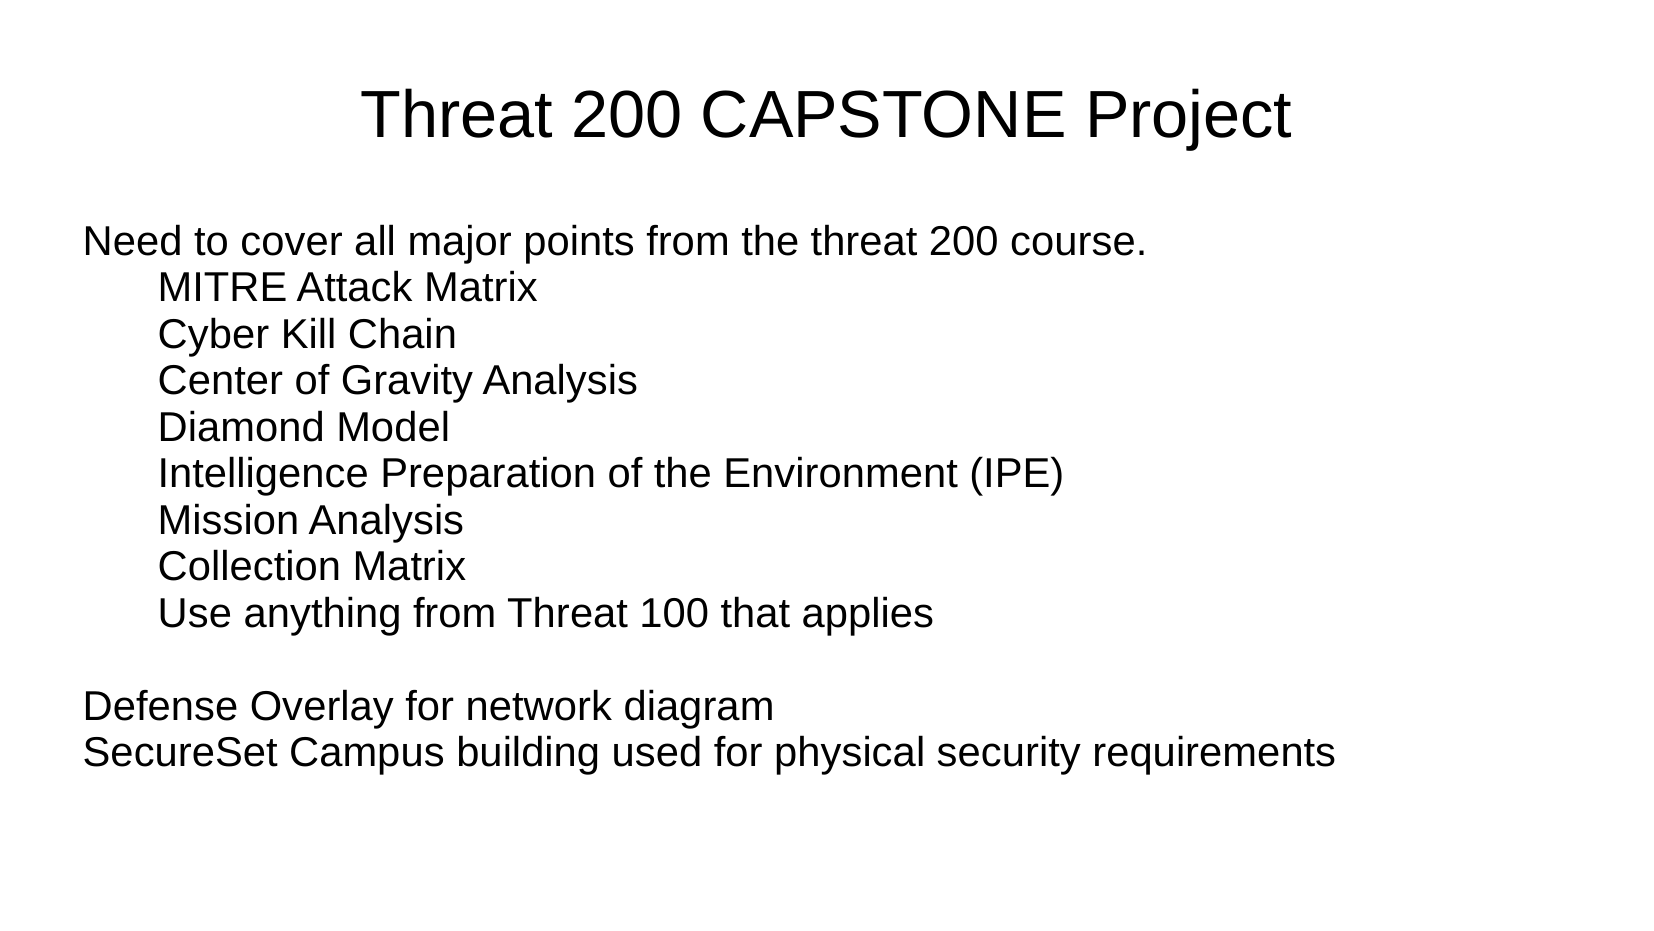

# Threat 200 CAPSTONE Project
Need to cover all major points from the threat 200 course.
	MITRE Attack Matrix
	Cyber Kill Chain
	Center of Gravity Analysis
	Diamond Model
	Intelligence Preparation of the Environment (IPE)
	Mission Analysis
	Collection Matrix
	Use anything from Threat 100 that applies
Defense Overlay for network diagram
SecureSet Campus building used for physical security requirements